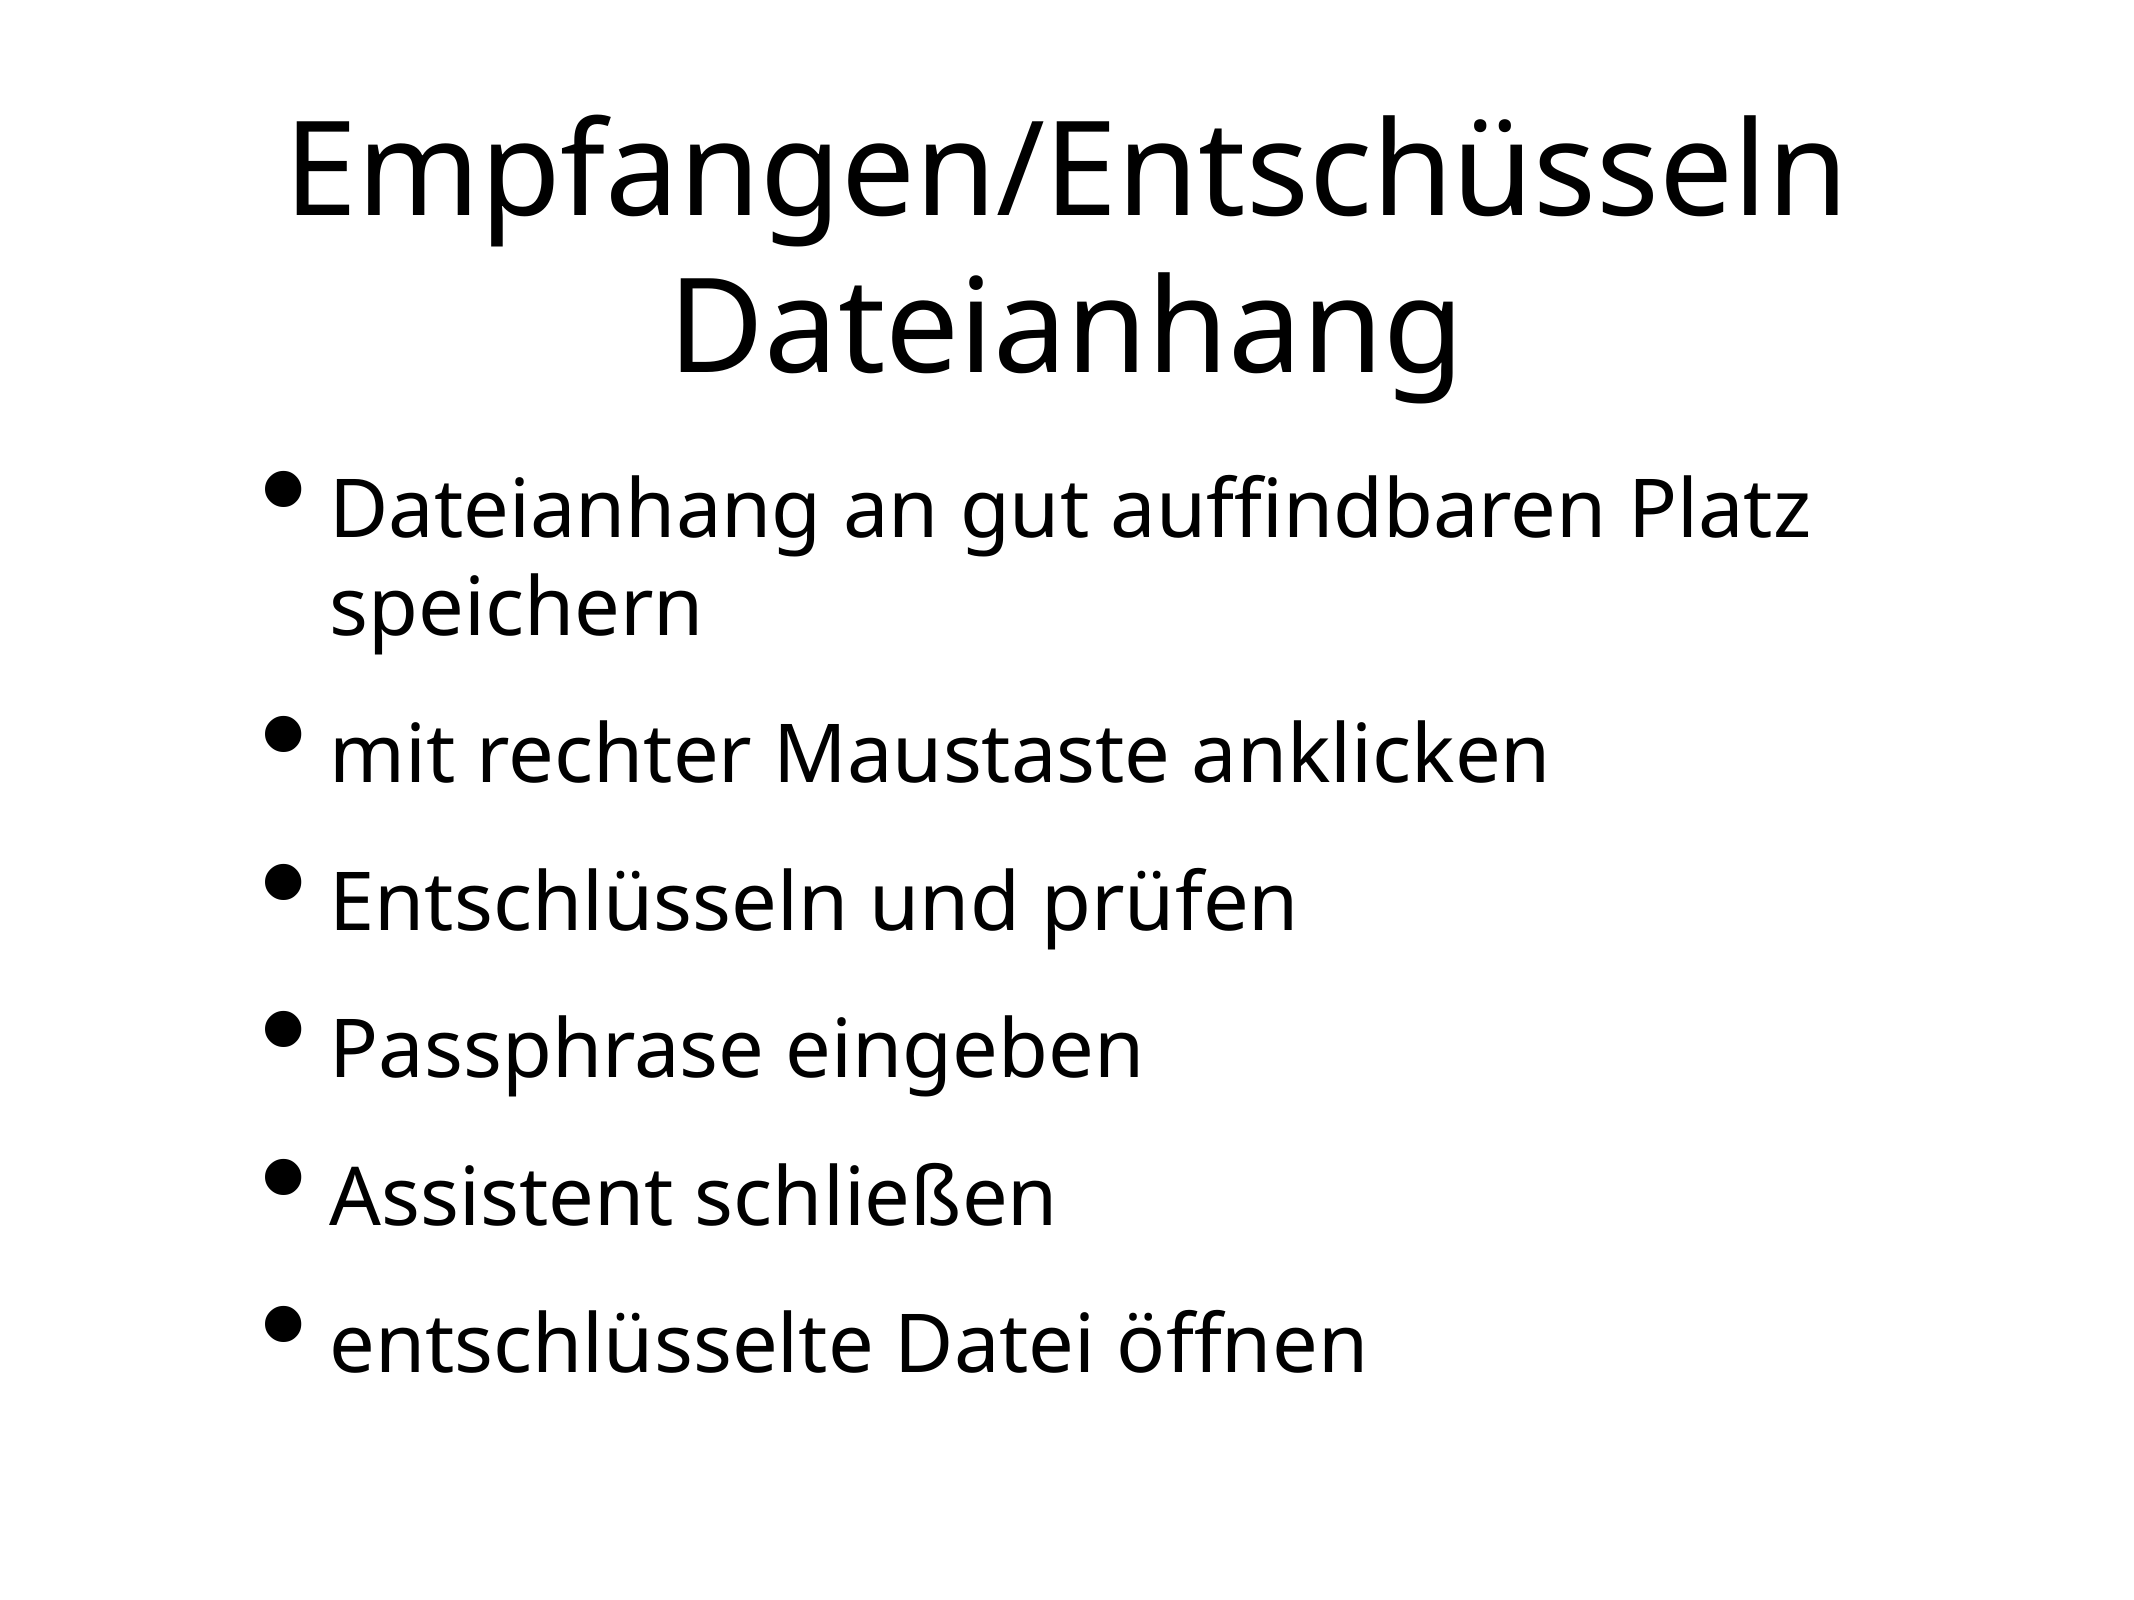

# Empfangen/Entschüsseln Dateianhang
Dateianhang an gut auffindbaren Platz speichern
mit rechter Maustaste anklicken
Entschlüsseln und prüfen
Passphrase eingeben
Assistent schließen
entschlüsselte Datei öffnen